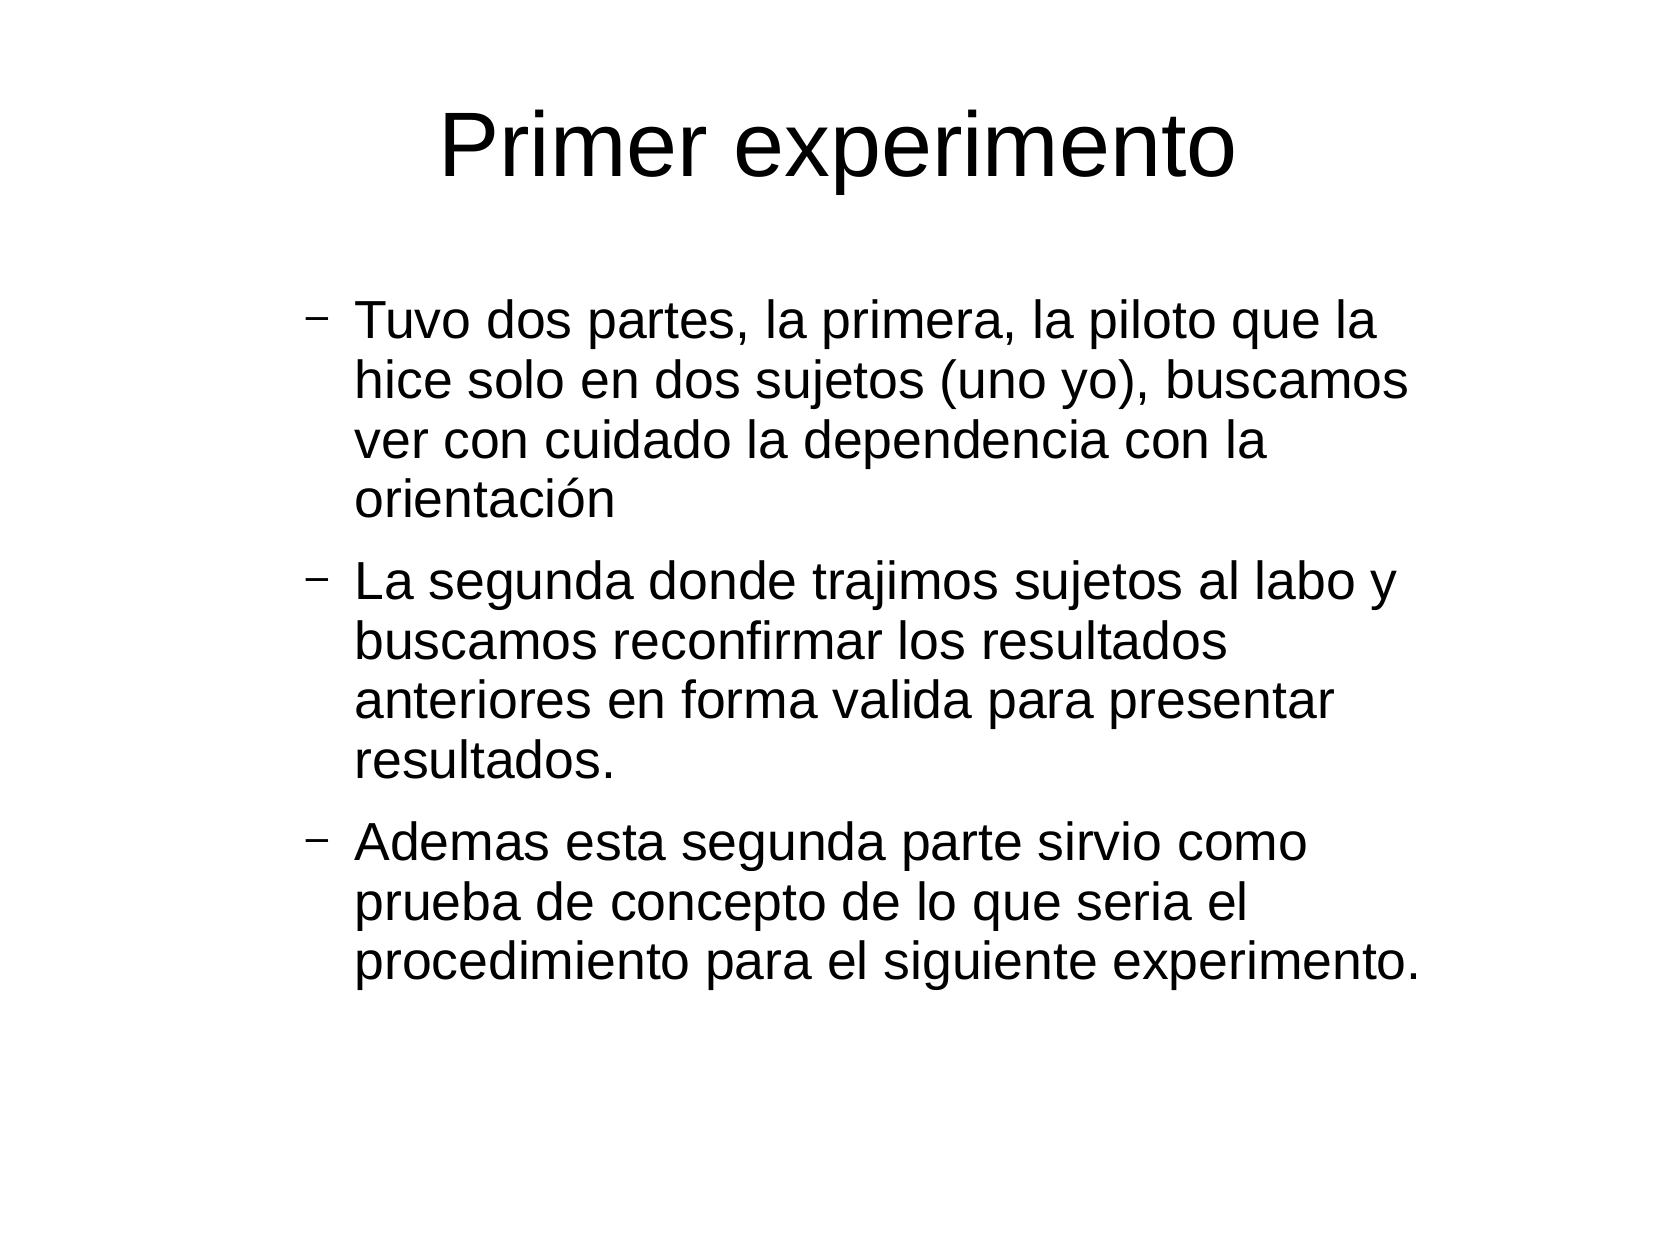

# Primer experimento
Tuvo dos partes, la primera, la piloto que la hice solo en dos sujetos (uno yo), buscamos ver con cuidado la dependencia con la orientación
La segunda donde trajimos sujetos al labo y buscamos reconfirmar los resultados anteriores en forma valida para presentar resultados.
Ademas esta segunda parte sirvio como prueba de concepto de lo que seria el procedimiento para el siguiente experimento.